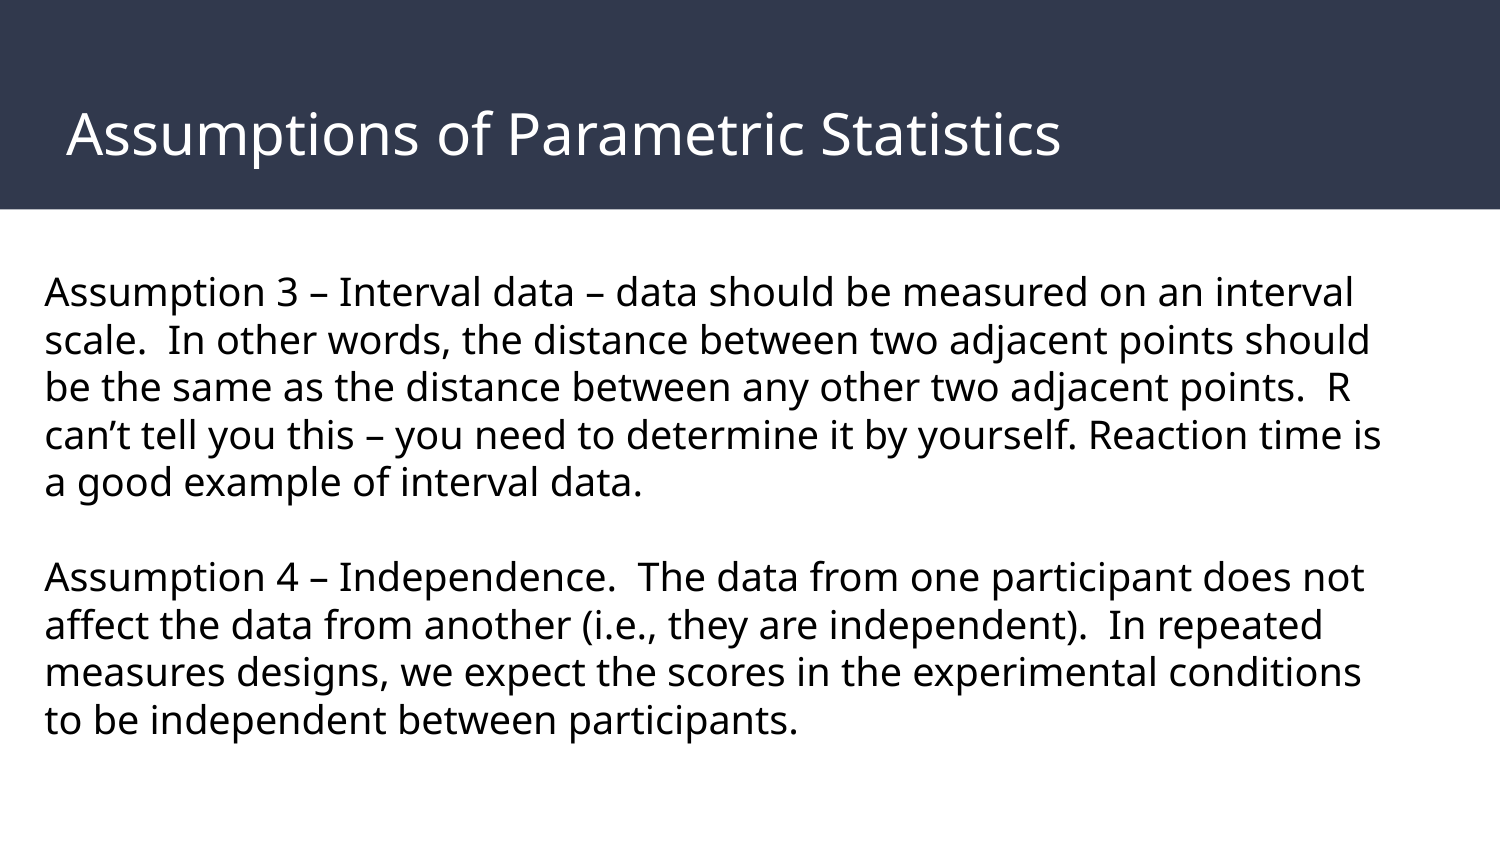

# Assumptions of Parametric Statistics
Assumption 3 – Interval data – data should be measured on an interval scale. In other words, the distance between two adjacent points should be the same as the distance between any other two adjacent points. R can’t tell you this – you need to determine it by yourself. Reaction time is a good example of interval data.
Assumption 4 – Independence. The data from one participant does not affect the data from another (i.e., they are independent). In repeated measures designs, we expect the scores in the experimental conditions to be independent between participants.